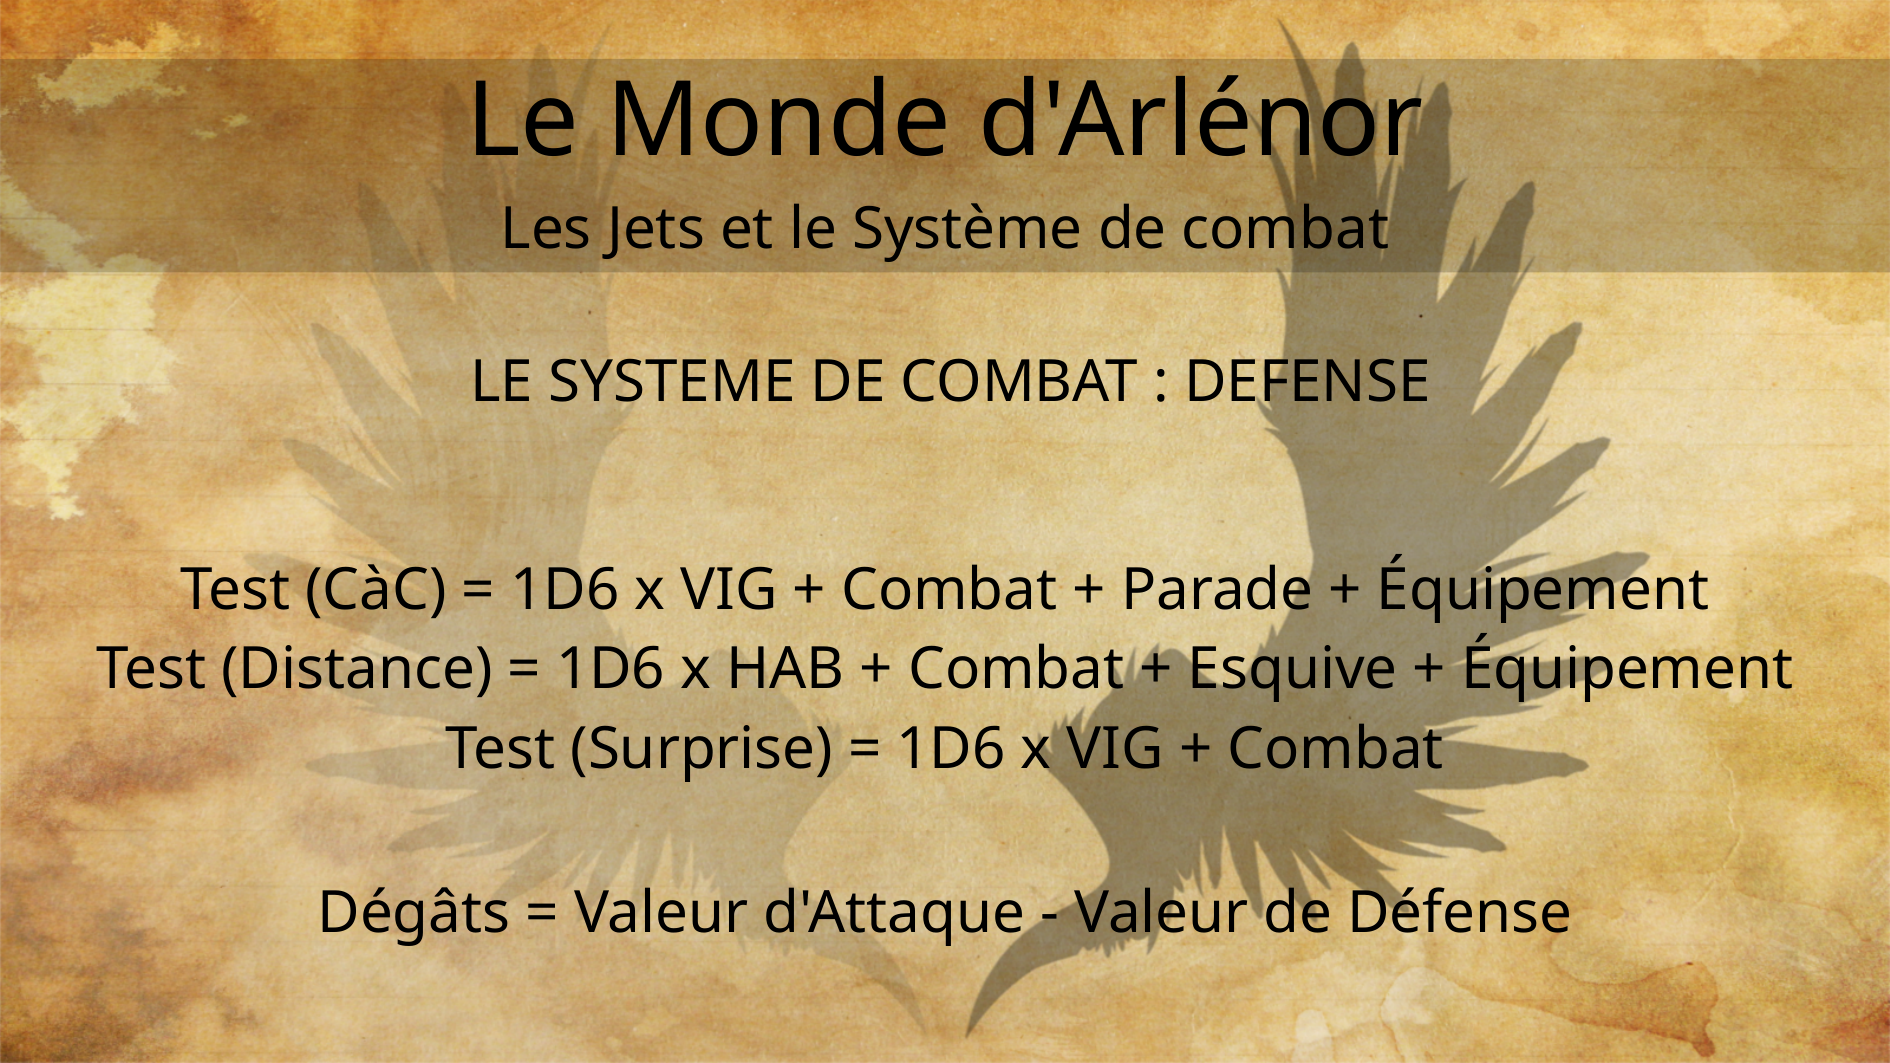

# Le Monde d'Arlénor Les Jets et le Système de combat
LE SYSTEME DE COMBAT : DEFENSE
Test (CàC) = 1D6 x VIG + Combat + Parade + Équipement
Test (Distance) = 1D6 x HAB + Combat + Esquive + Équipement
Test (Surprise) = 1D6 x VIG + Combat
Dégâts = Valeur d'Attaque - Valeur de Défense